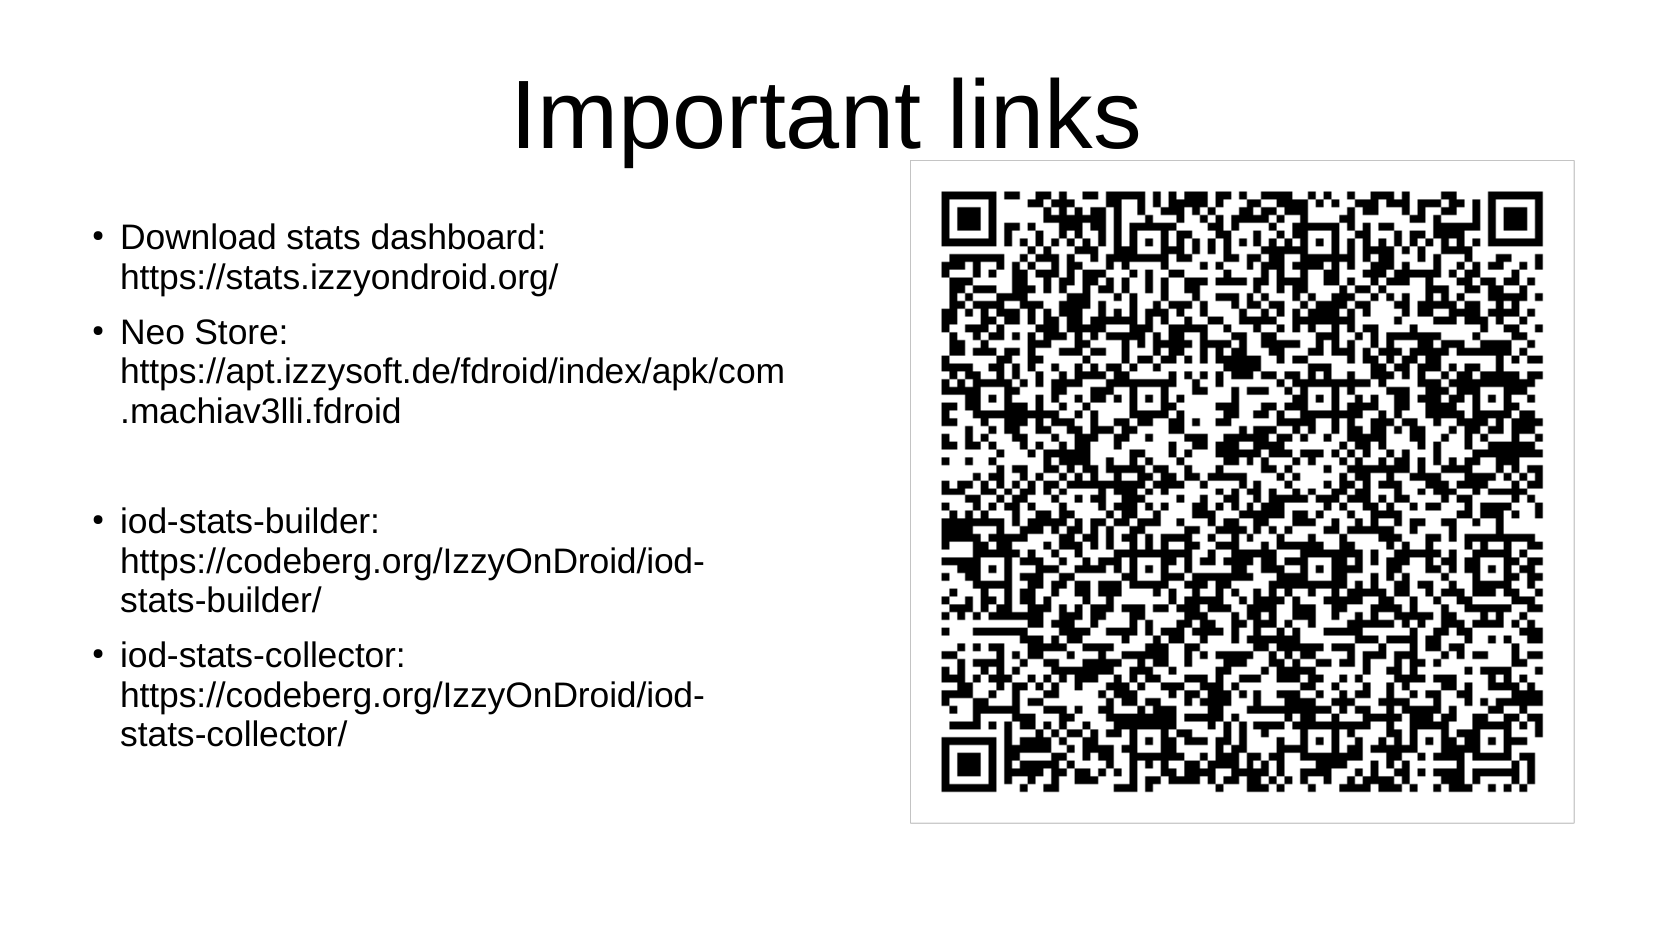

# Important links
Download stats dashboard: https://stats.izzyondroid.org/
Neo Store: https://apt.izzysoft.de/fdroid/index/apk/com.machiav3lli.fdroid
iod-stats-builder: https://codeberg.org/IzzyOnDroid/iod-stats-builder/
iod-stats-collector: https://codeberg.org/IzzyOnDroid/iod-stats-collector/